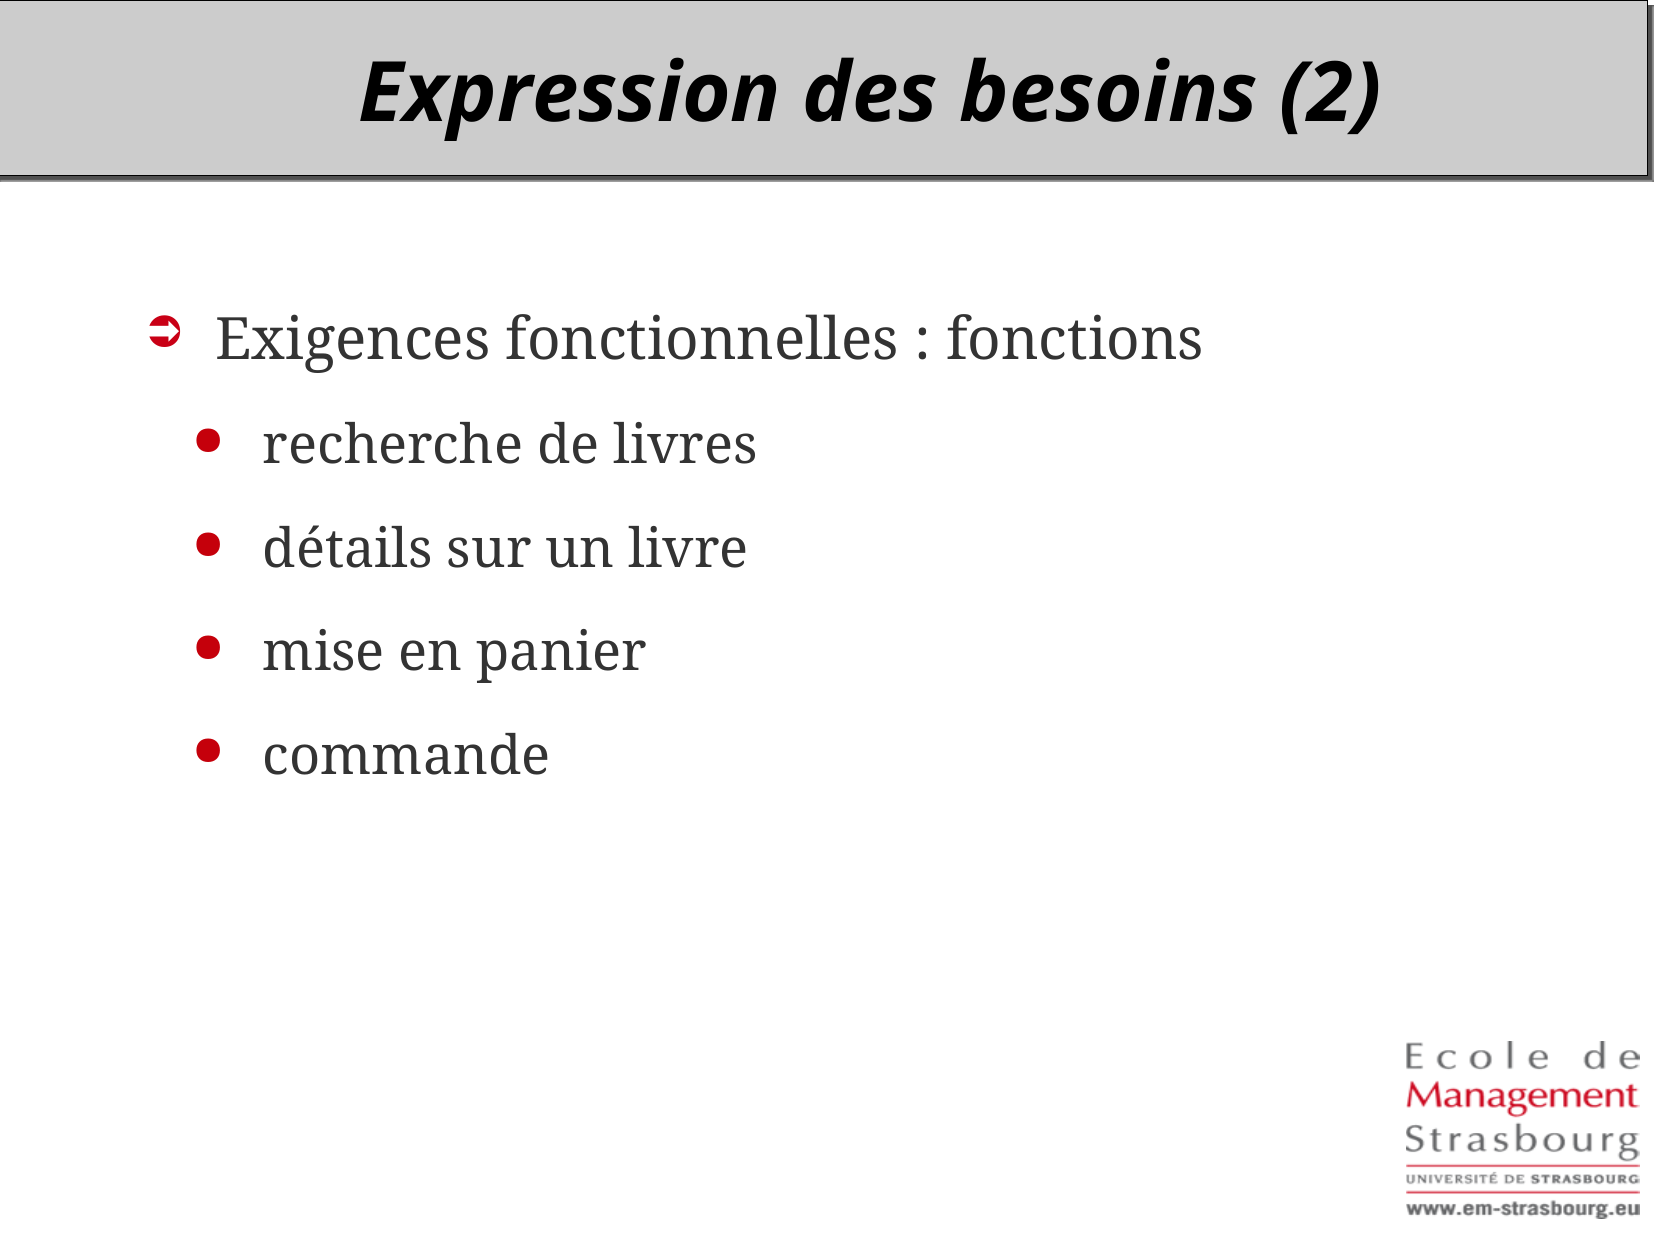

# Expression des besoins (2)
Exigences fonctionnelles : fonctions
recherche de livres
détails sur un livre
mise en panier
commande